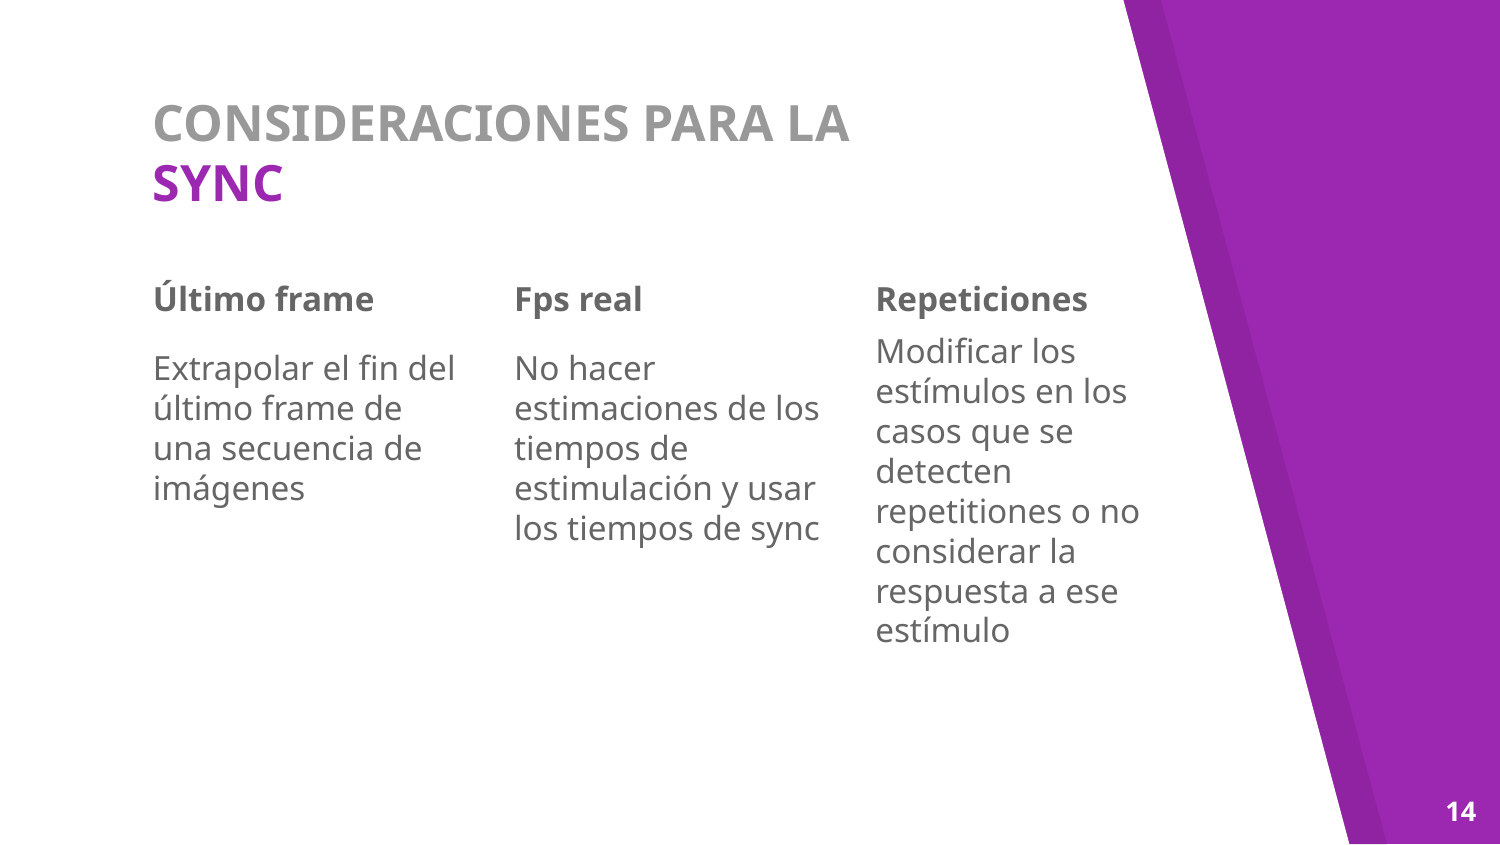

# CONSIDERACIONES PARA LA SYNC
Último frame
Extrapolar el fin del último frame de una secuencia de imágenes
Fps real
No hacer estimaciones de los tiempos de estimulación y usar los tiempos de sync
Repeticiones
Modificar los estímulos en los casos que se detecten repetitiones o no considerar la respuesta a ese estímulo